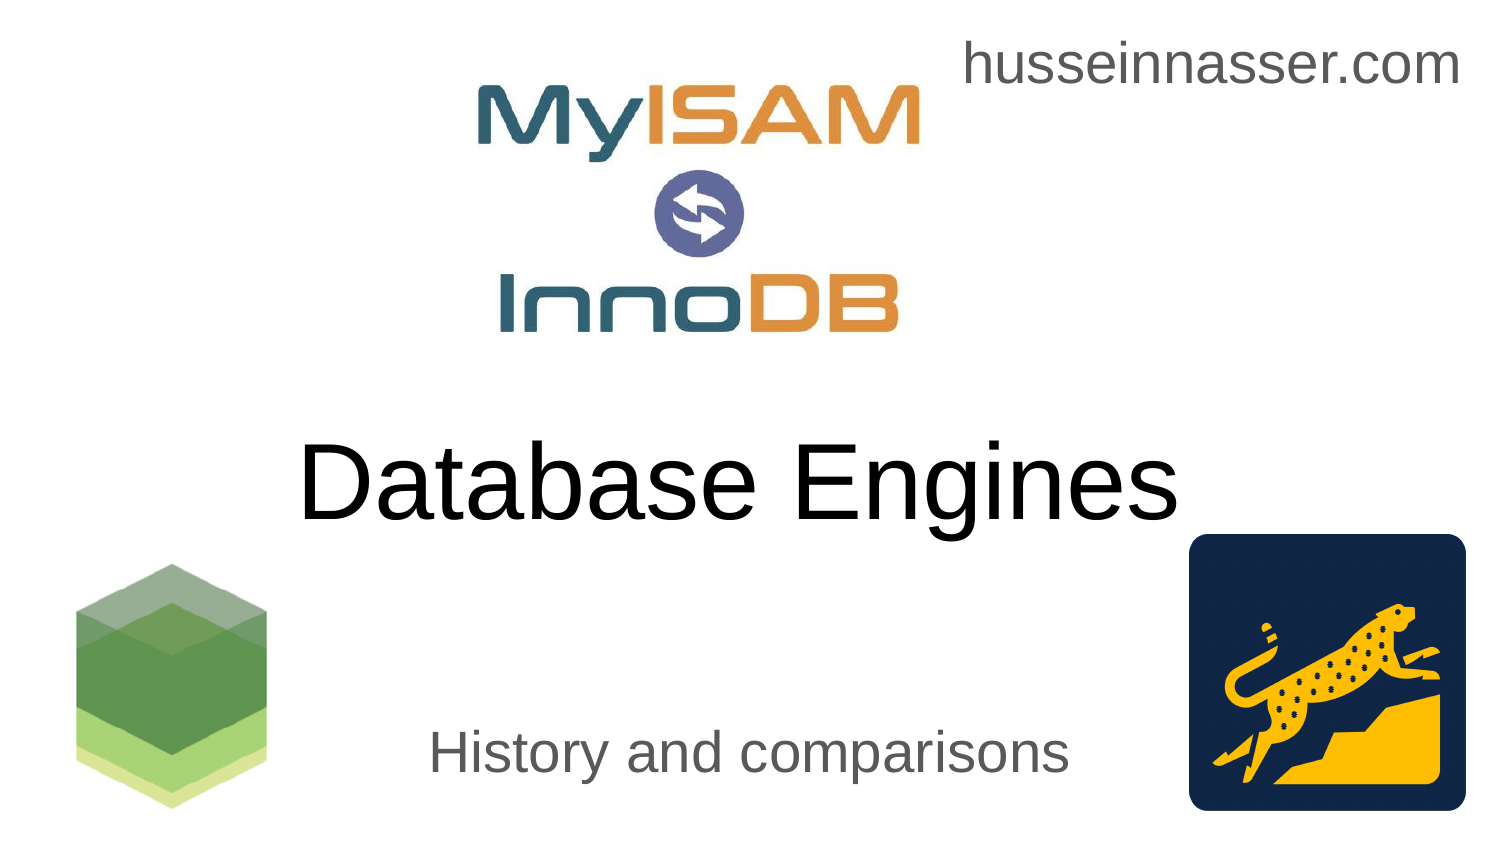

husseinnasser.com
# Database Engines
History and comparisons